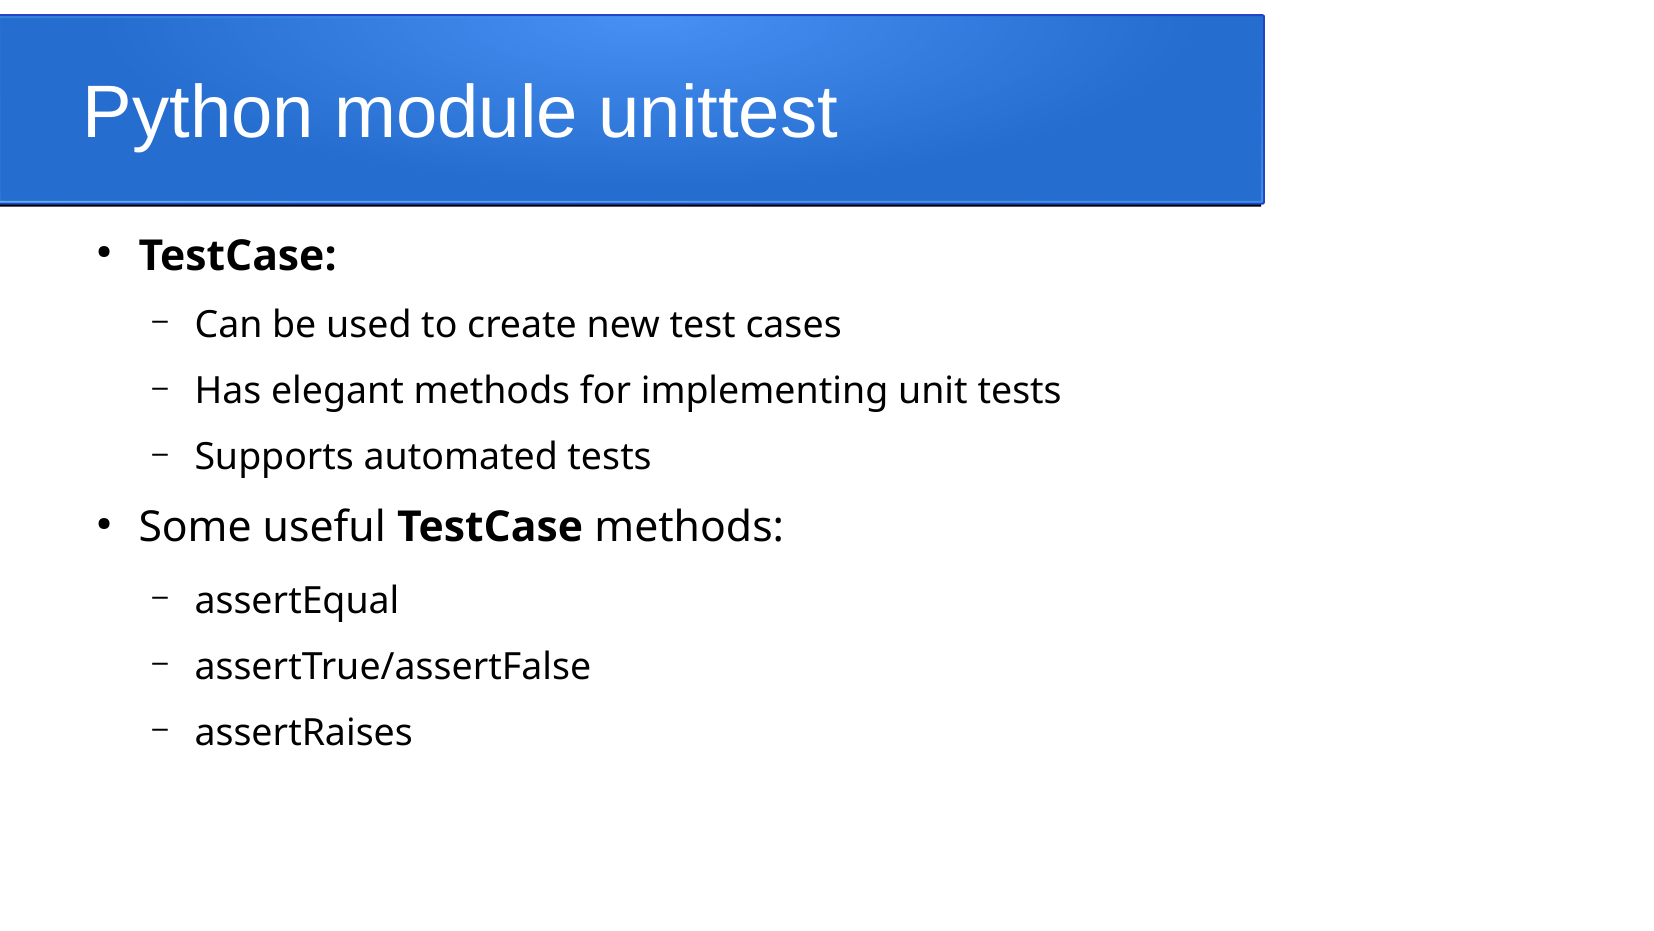

# Python module unittest
TestCase:
Can be used to create new test cases
Has elegant methods for implementing unit tests
Supports automated tests
Some useful TestCase methods:
assertEqual
assertTrue/assertFalse
assertRaises